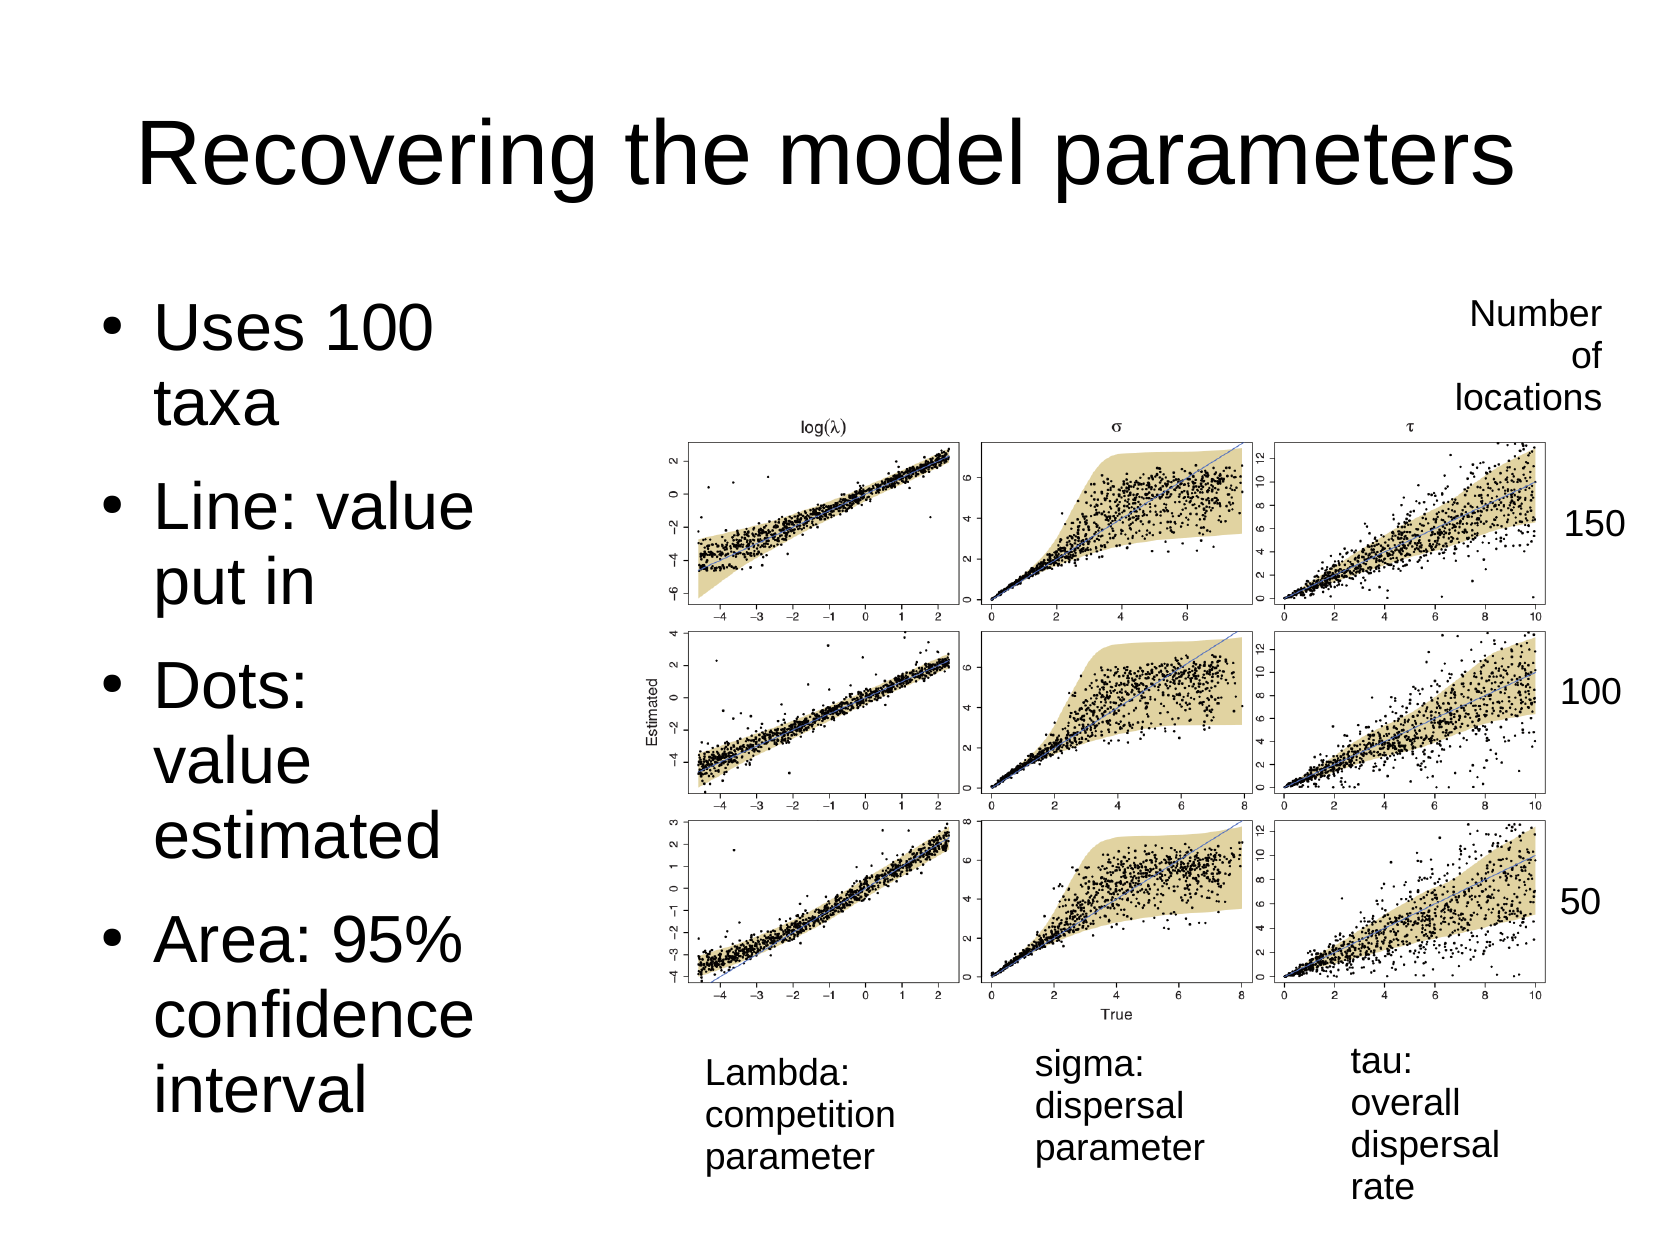

# Recovering the model parameters
Number of locations
Uses 100 taxa
Line: value put in
Dots: value estimated
Area: 95% confidence interval
150
100
50
tau:
overall
dispersal
rate
sigma:
dispersal
parameter
Lambda:
competition
parameter